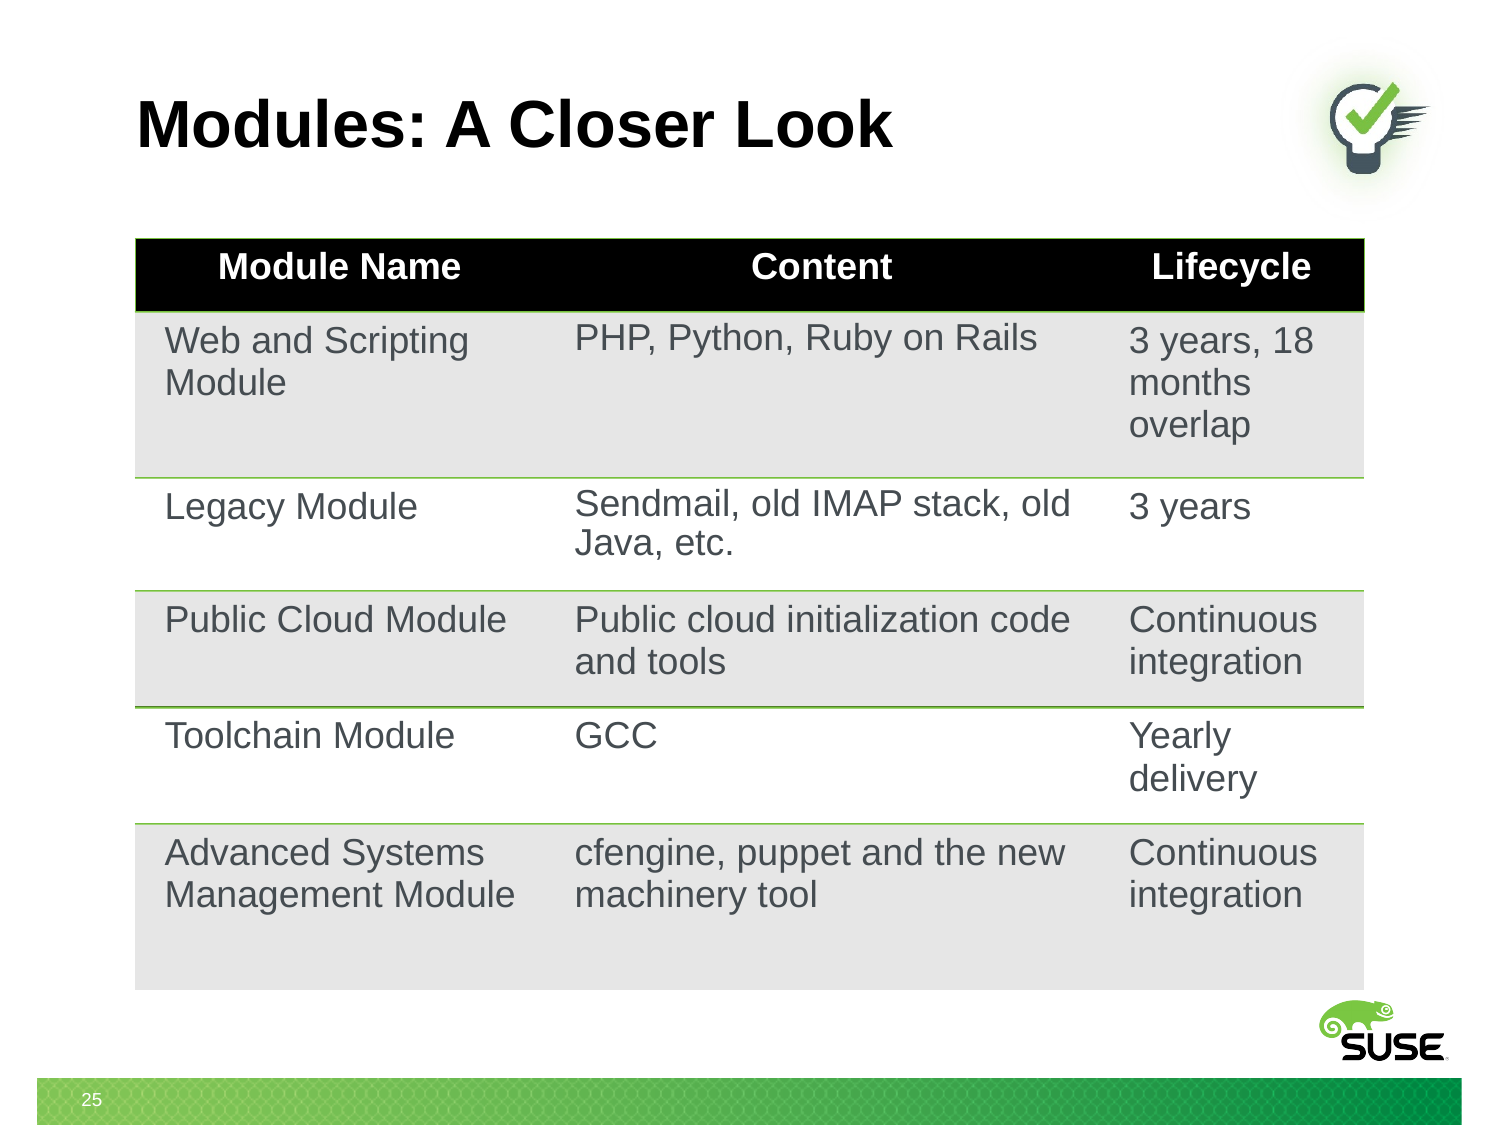

Modules: A Closer Look
| Module Name | Content | Lifecycle |
| --- | --- | --- |
| Web and Scripting Module | PHP, Python, Ruby on Rails | 3 years, 18 months overlap |
| Legacy Module | Sendmail, old IMAP stack, old Java, etc. | 3 years |
| Public Cloud Module | Public cloud initialization code and tools | Continuous integration |
| Toolchain Module | GCC | Yearly delivery |
| Advanced Systems Management Module | cfengine, puppet and the new machinery tool | Continuous integration |